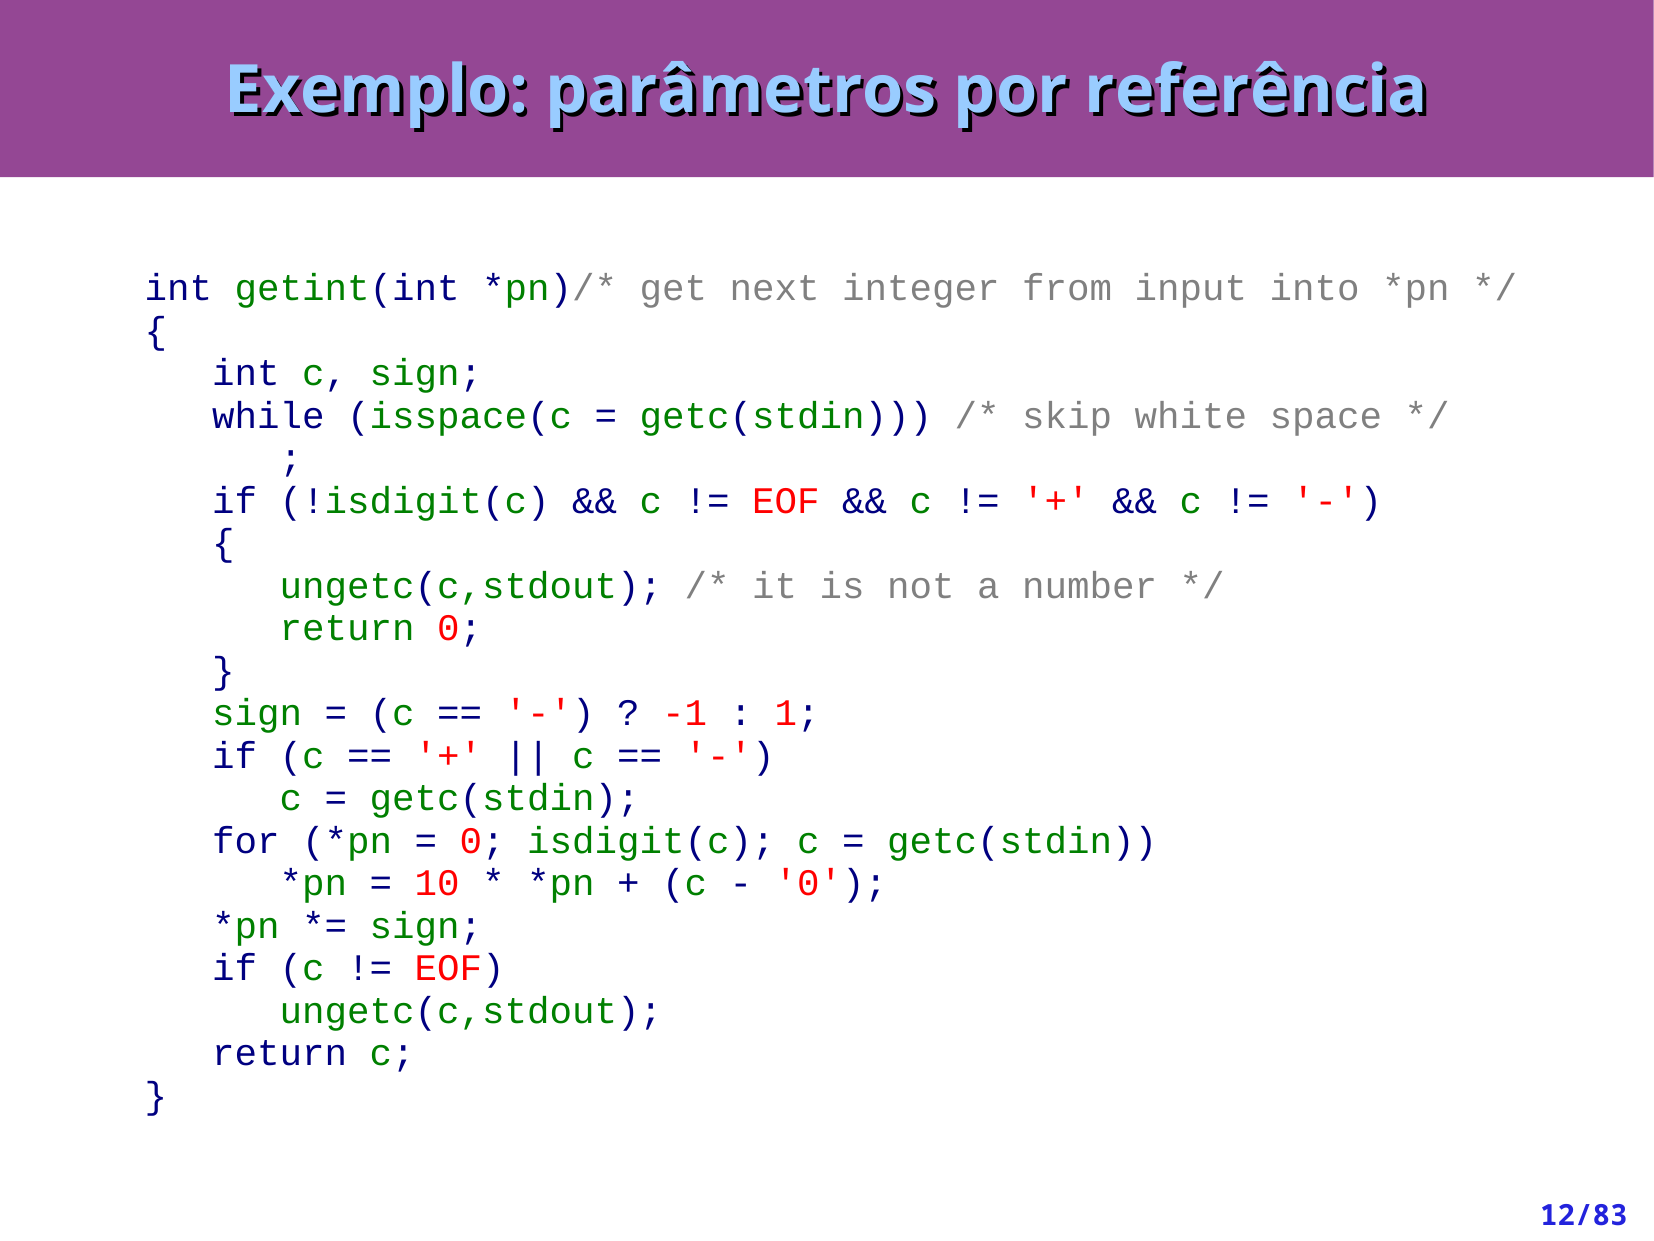

# Exemplo: parâmetros por referência
int getint(int *pn)/* get next integer from input into *pn */
{
 int c, sign;
 while (isspace(c = getc(stdin))) /* skip white space */
 ;
 if (!isdigit(c) && c != EOF && c != '+' && c != '-')
 {
 ungetc(c,stdout); /* it is not a number */
 return 0;
 }
 sign = (c == '-') ? -1 : 1;
 if (c == '+' || c == '-')
 c = getc(stdin);
 for (*pn = 0; isdigit(c); c = getc(stdin))
 *pn = 10 * *pn + (c - '0');
 *pn *= sign;
 if (c != EOF)
 ungetc(c,stdout);
 return c;
}
12